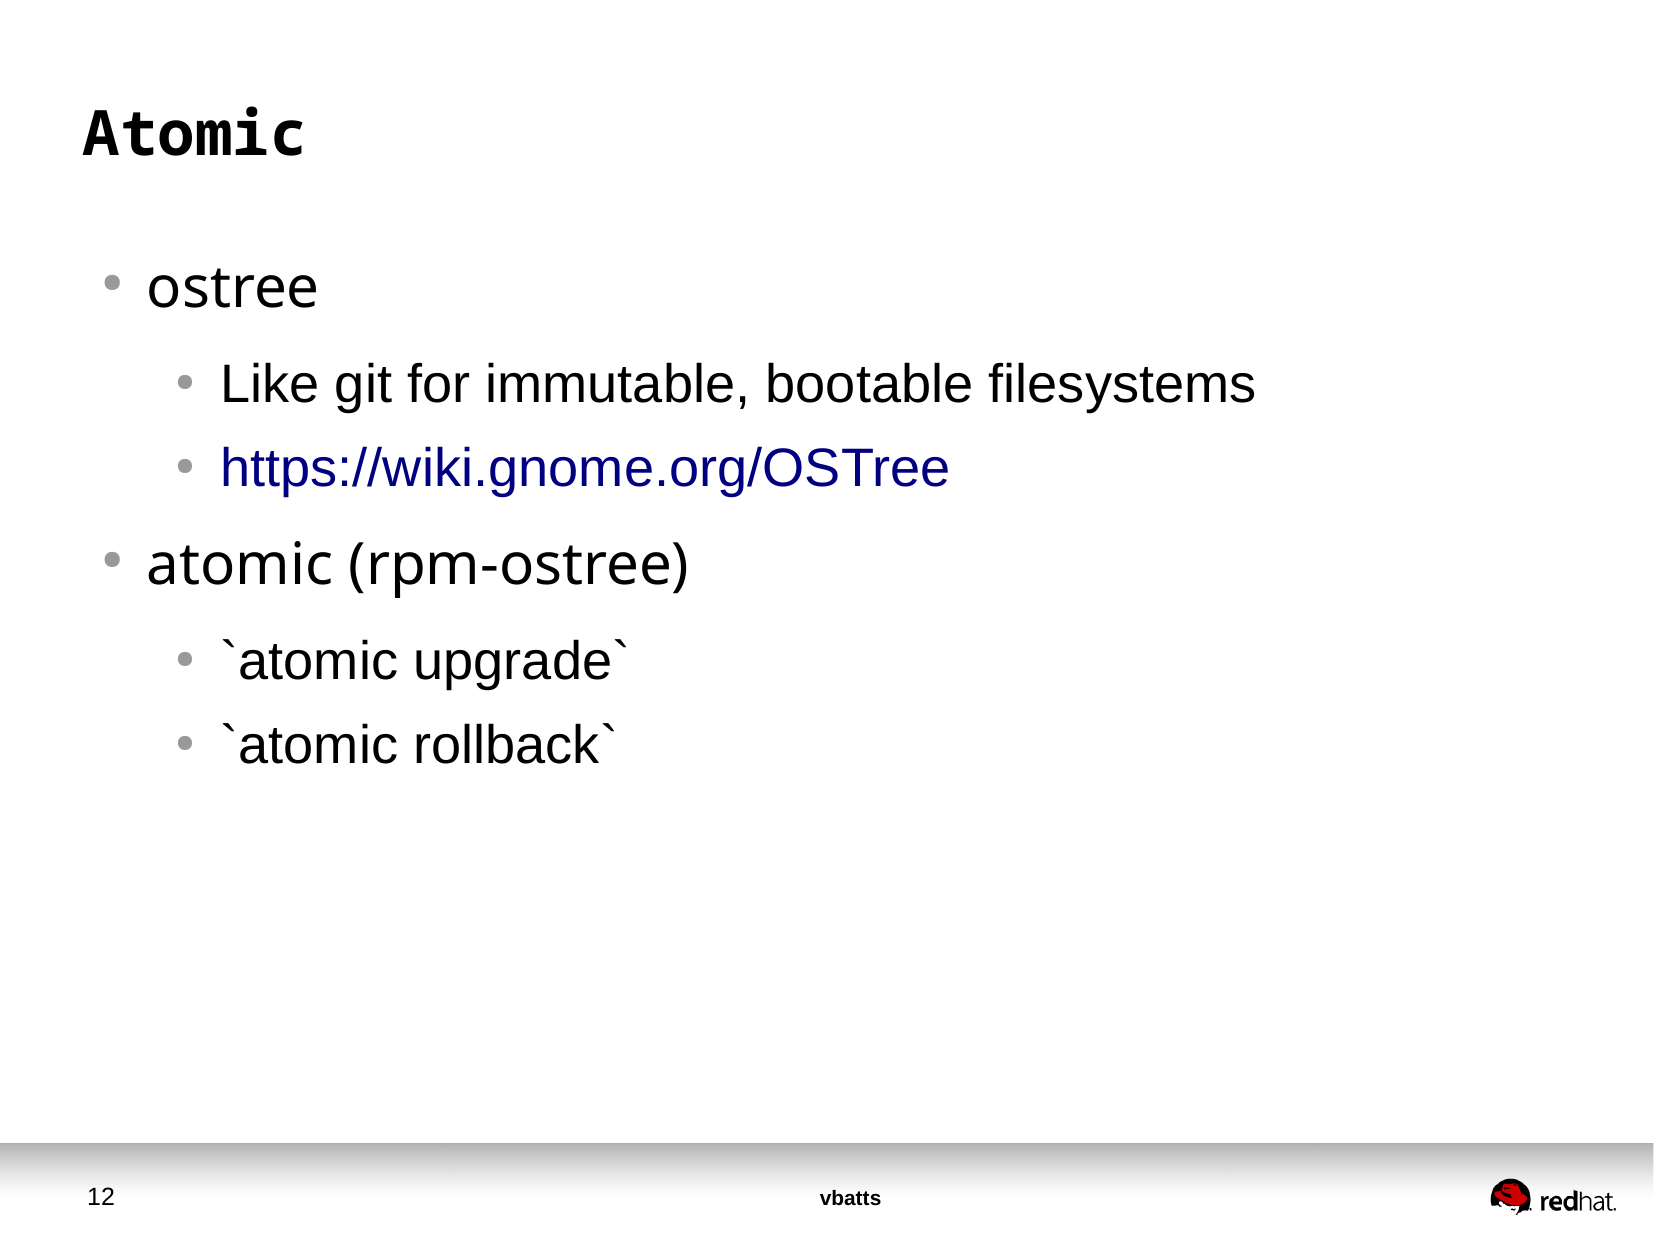

# Atomic
ostree
Like git for immutable, bootable filesystems
https://wiki.gnome.org/OSTree
atomic (rpm-ostree)
`atomic upgrade`
`atomic rollback`